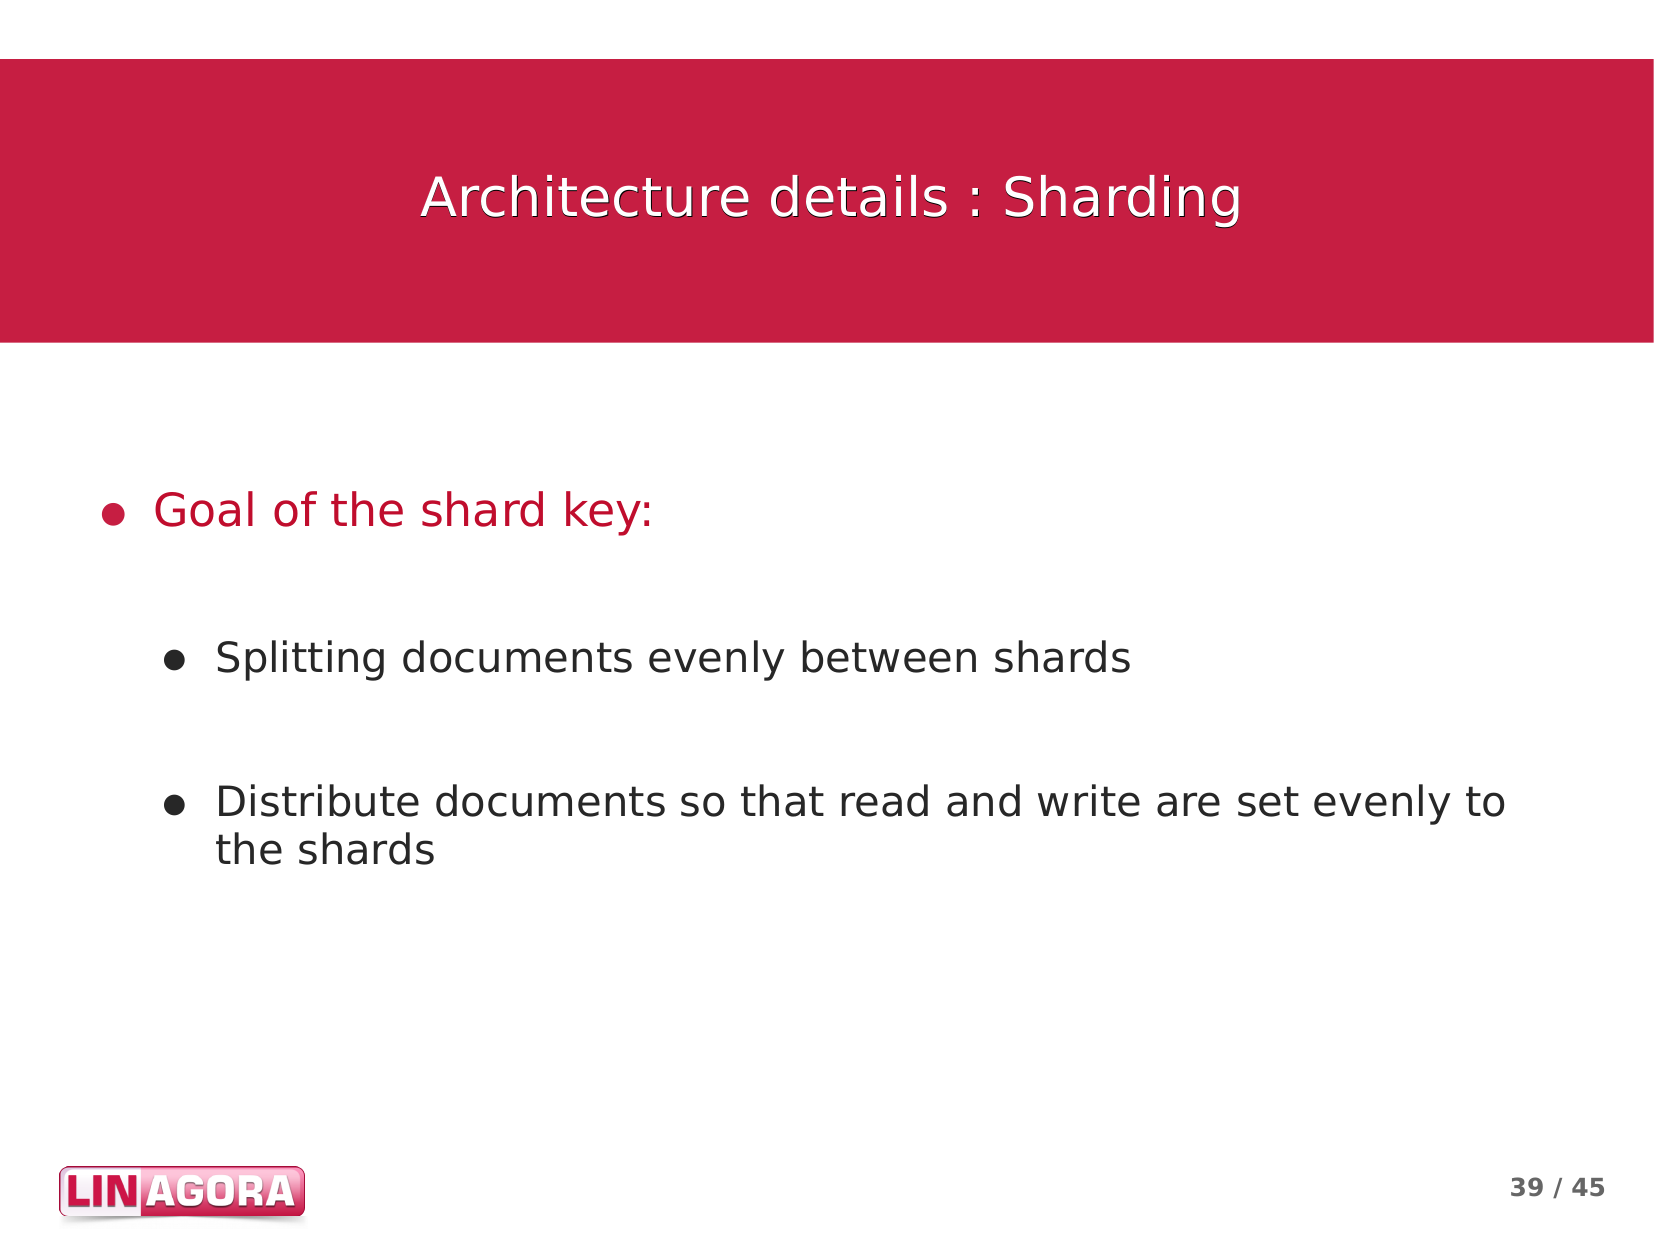

# Architecture details : Sharding
Goal of the shard key:
Splitting documents evenly between shards
Distribute documents so that read and write are set evenly to the shards